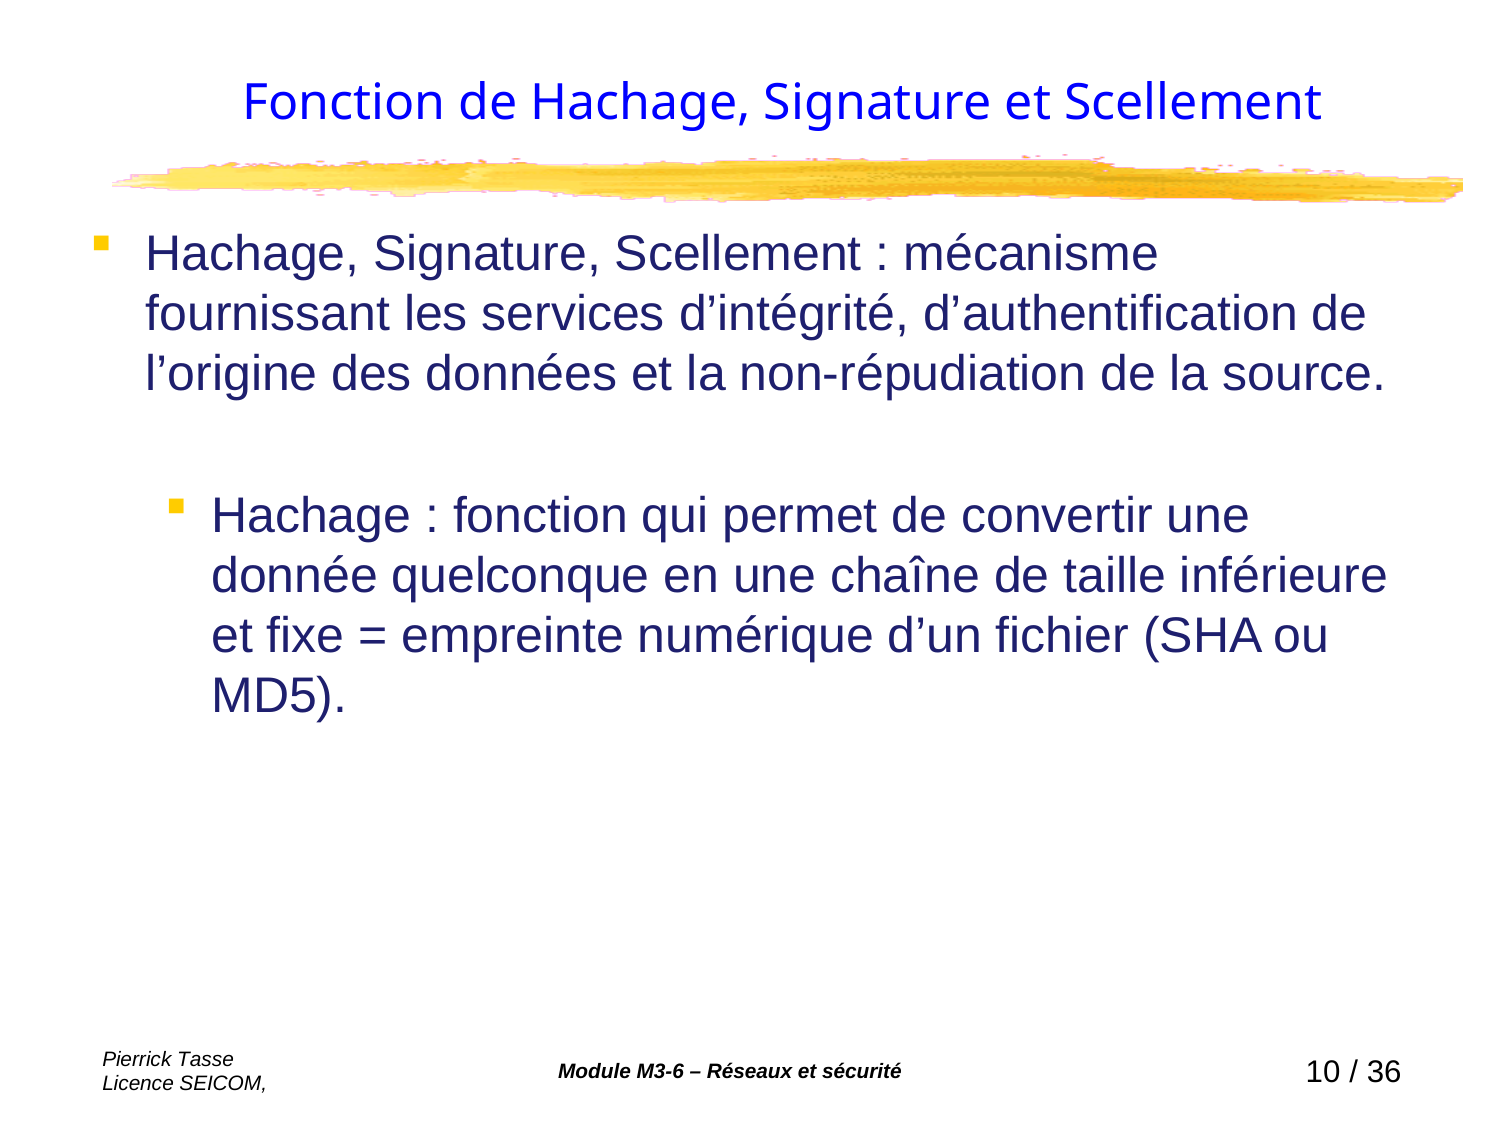

# Fonction de Hachage, Signature et Scellement
Hachage, Signature, Scellement : mécanisme fournissant les services d’intégrité, d’authentification de l’origine des données et la non-répudiation de la source.
Hachage : fonction qui permet de convertir une donnée quelconque en une chaîne de taille inférieure et fixe = empreinte numérique d’un fichier (SHA ou MD5).
10